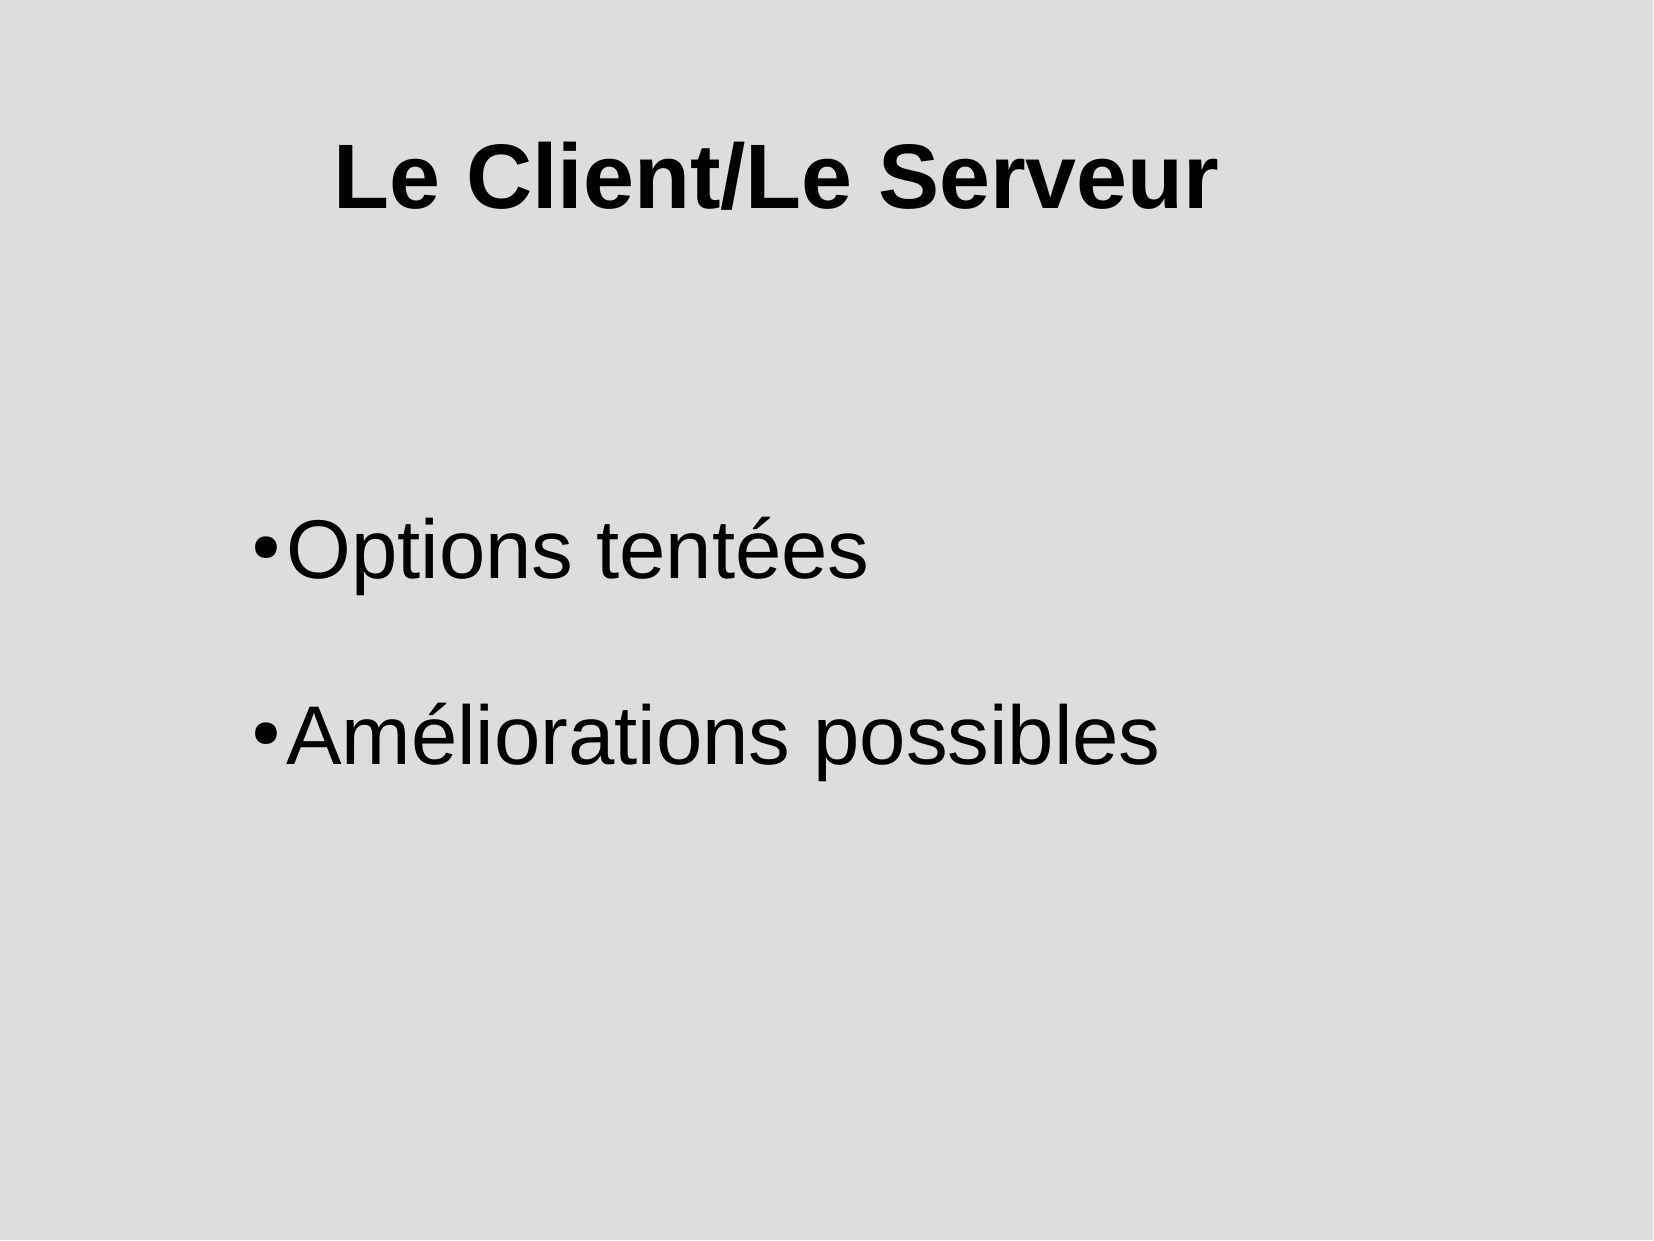

Le Client/Le Serveur
#
Options tentées
Améliorations possibles